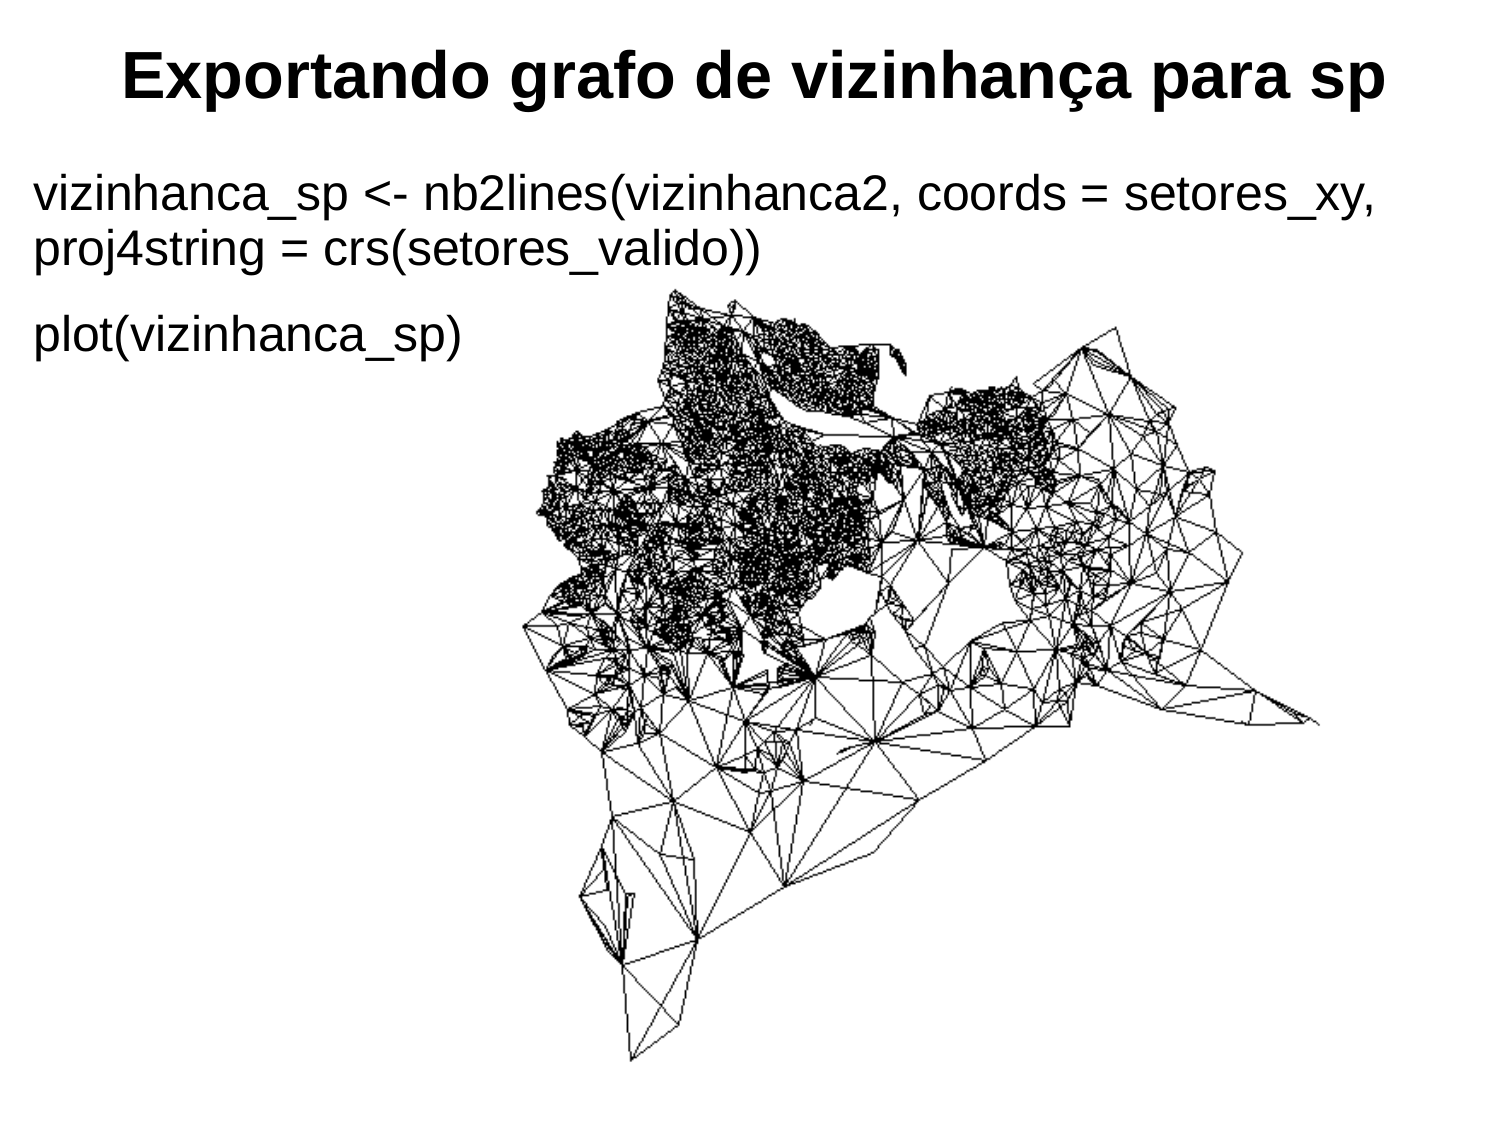

# Exportando grafo de vizinhança para sp
vizinhanca_sp <- nb2lines(vizinhanca2, coords = setores_xy, proj4string = crs(setores_valido))
plot(vizinhanca_sp)